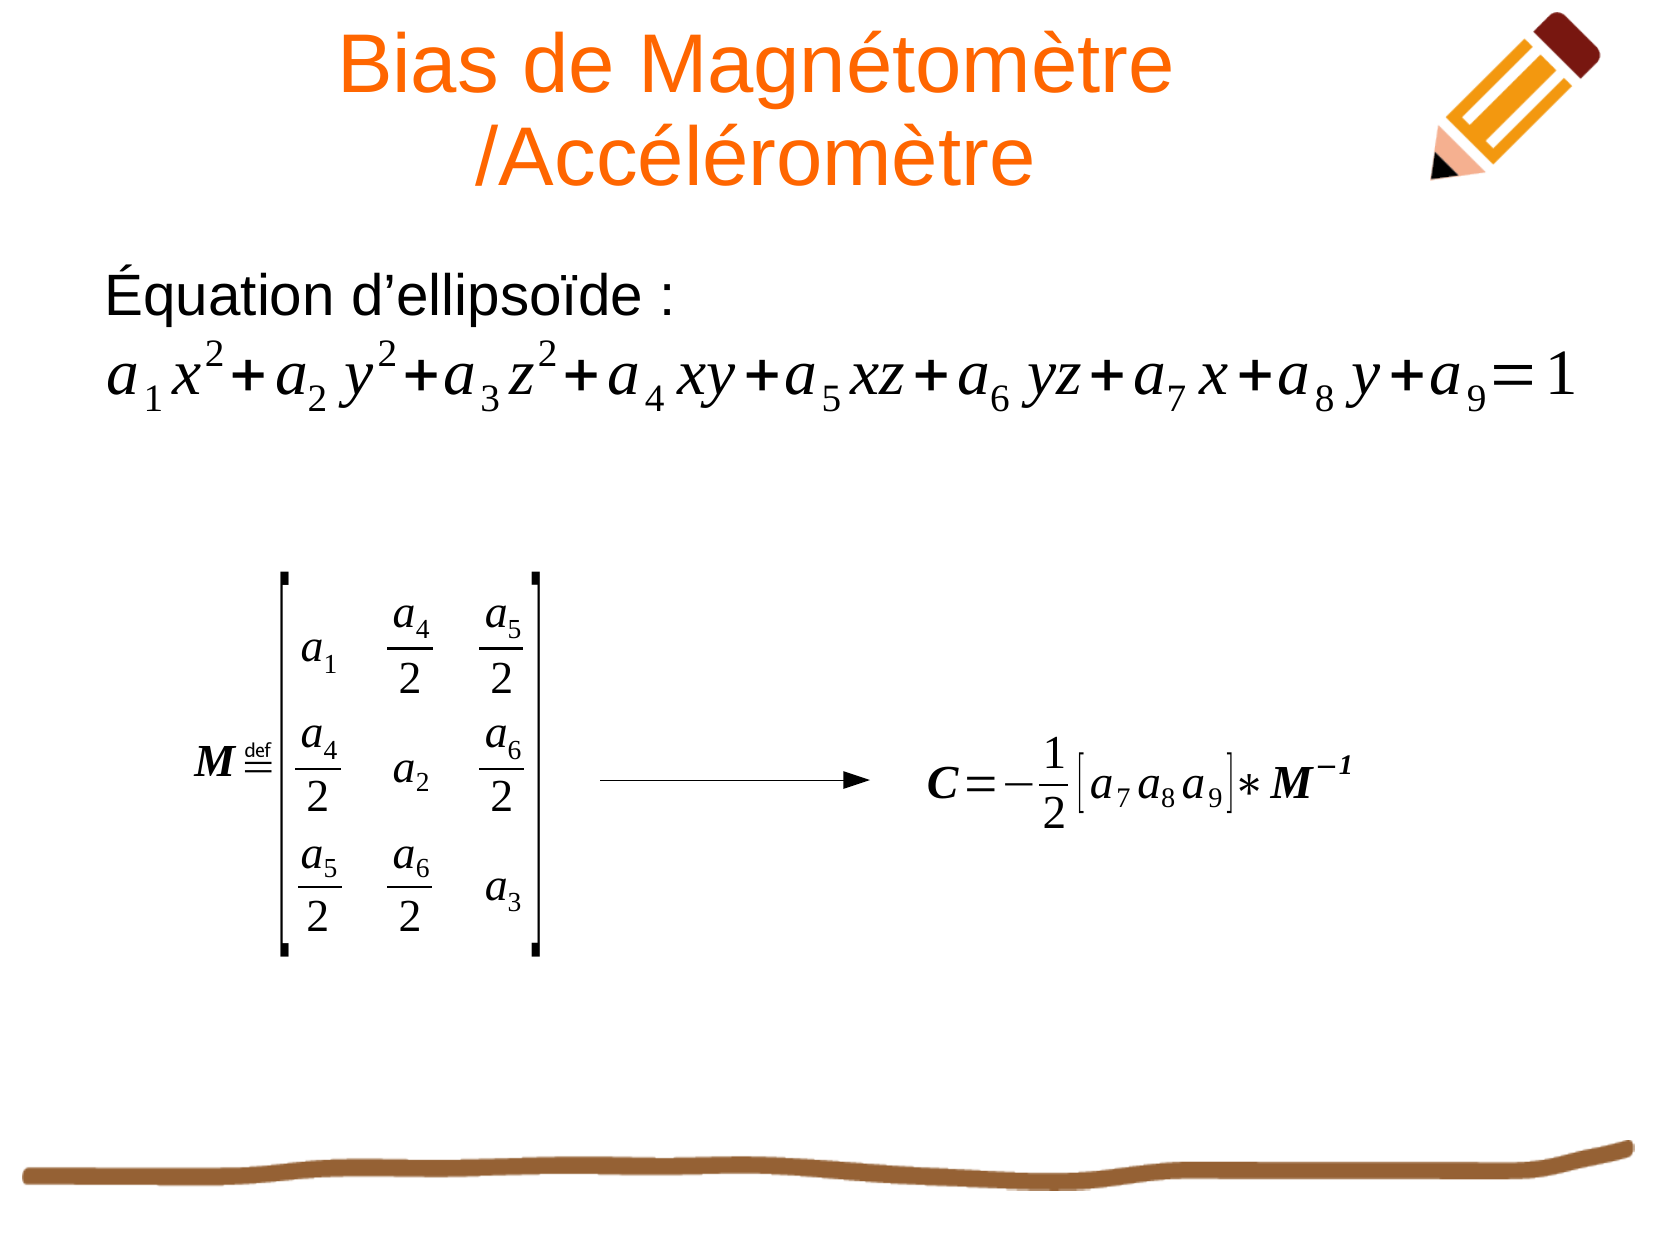

# Bias de Magnétomètre /Accéléromètre
Équation d’ellipsoïde :